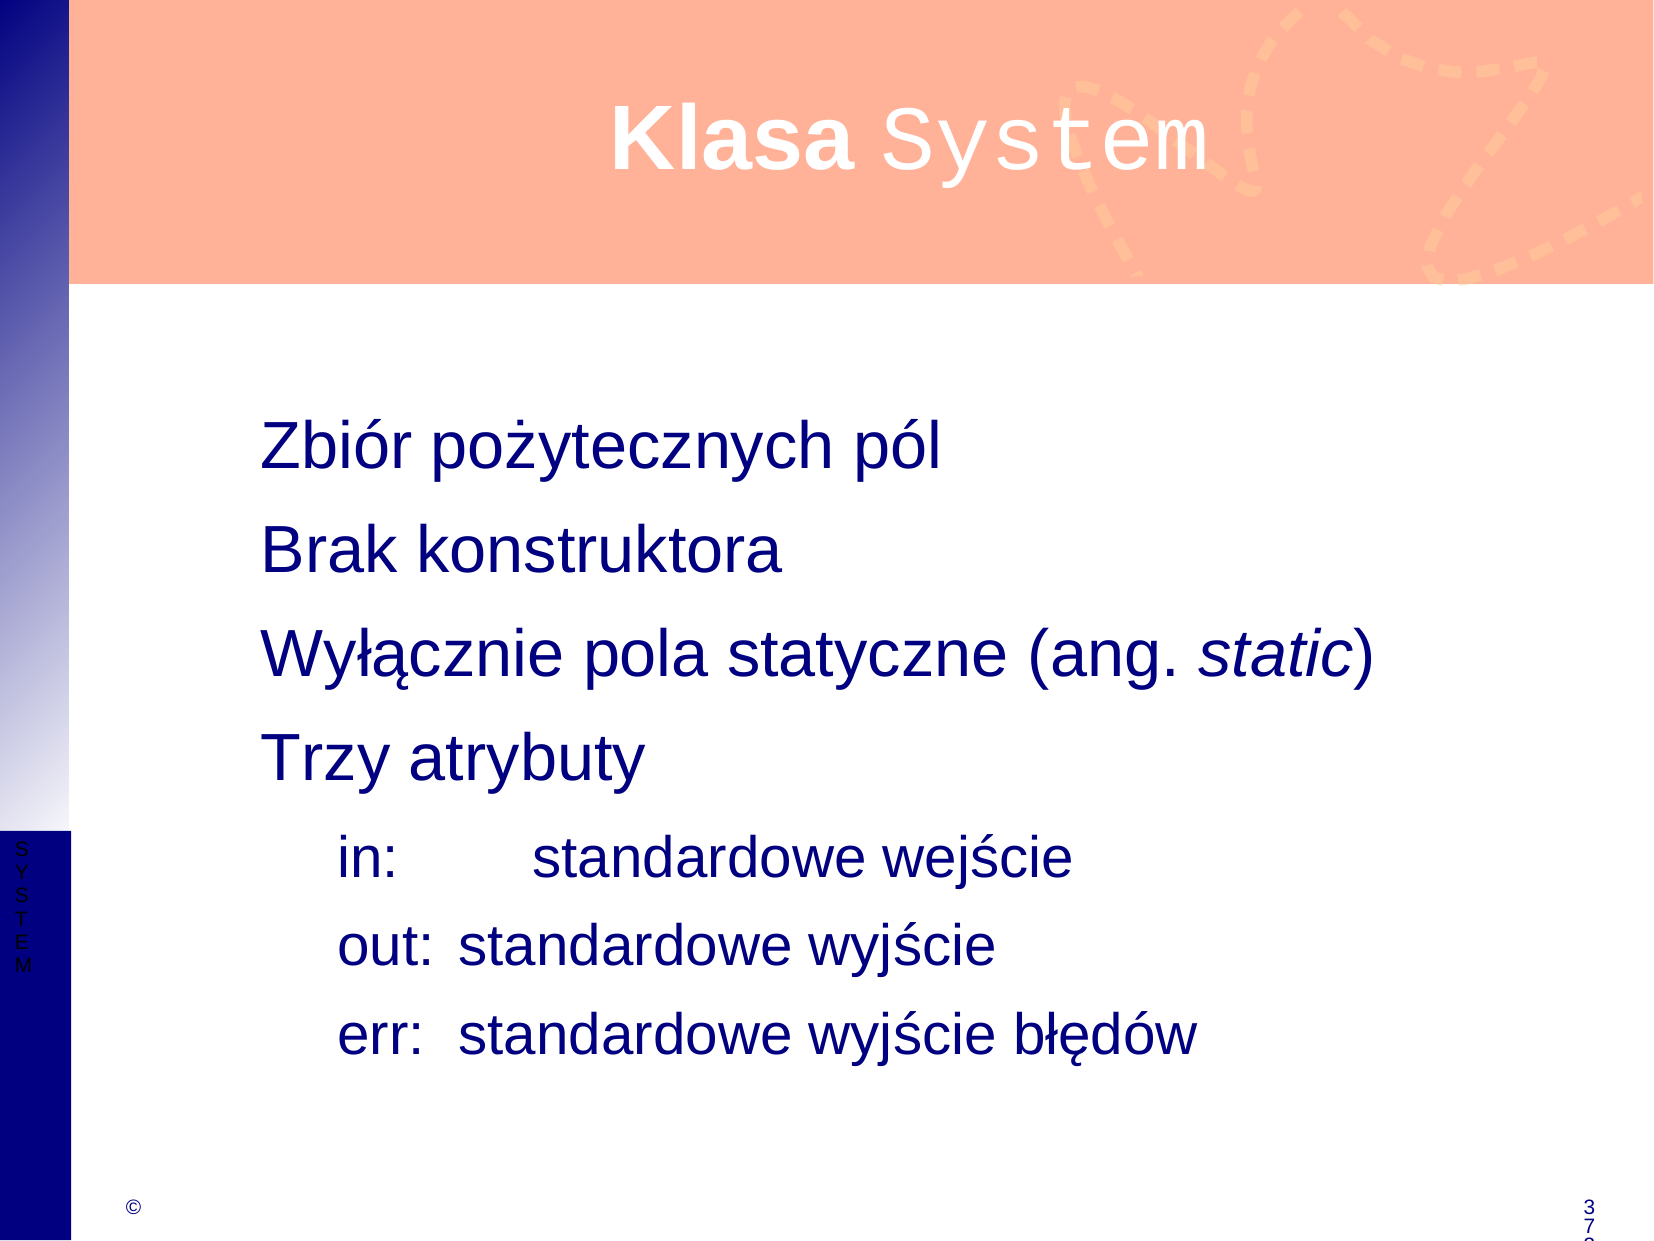

Klasa System
# Zbiór pożytecznych pól
Brak konstruktora
Wyłącznie pola statyczne (ang. static)
Trzy atrybuty
in:		standardowe wejście
out:	standardowe wyjście
err:	standardowe wyjście błędów
S
Y
S
T
E
M